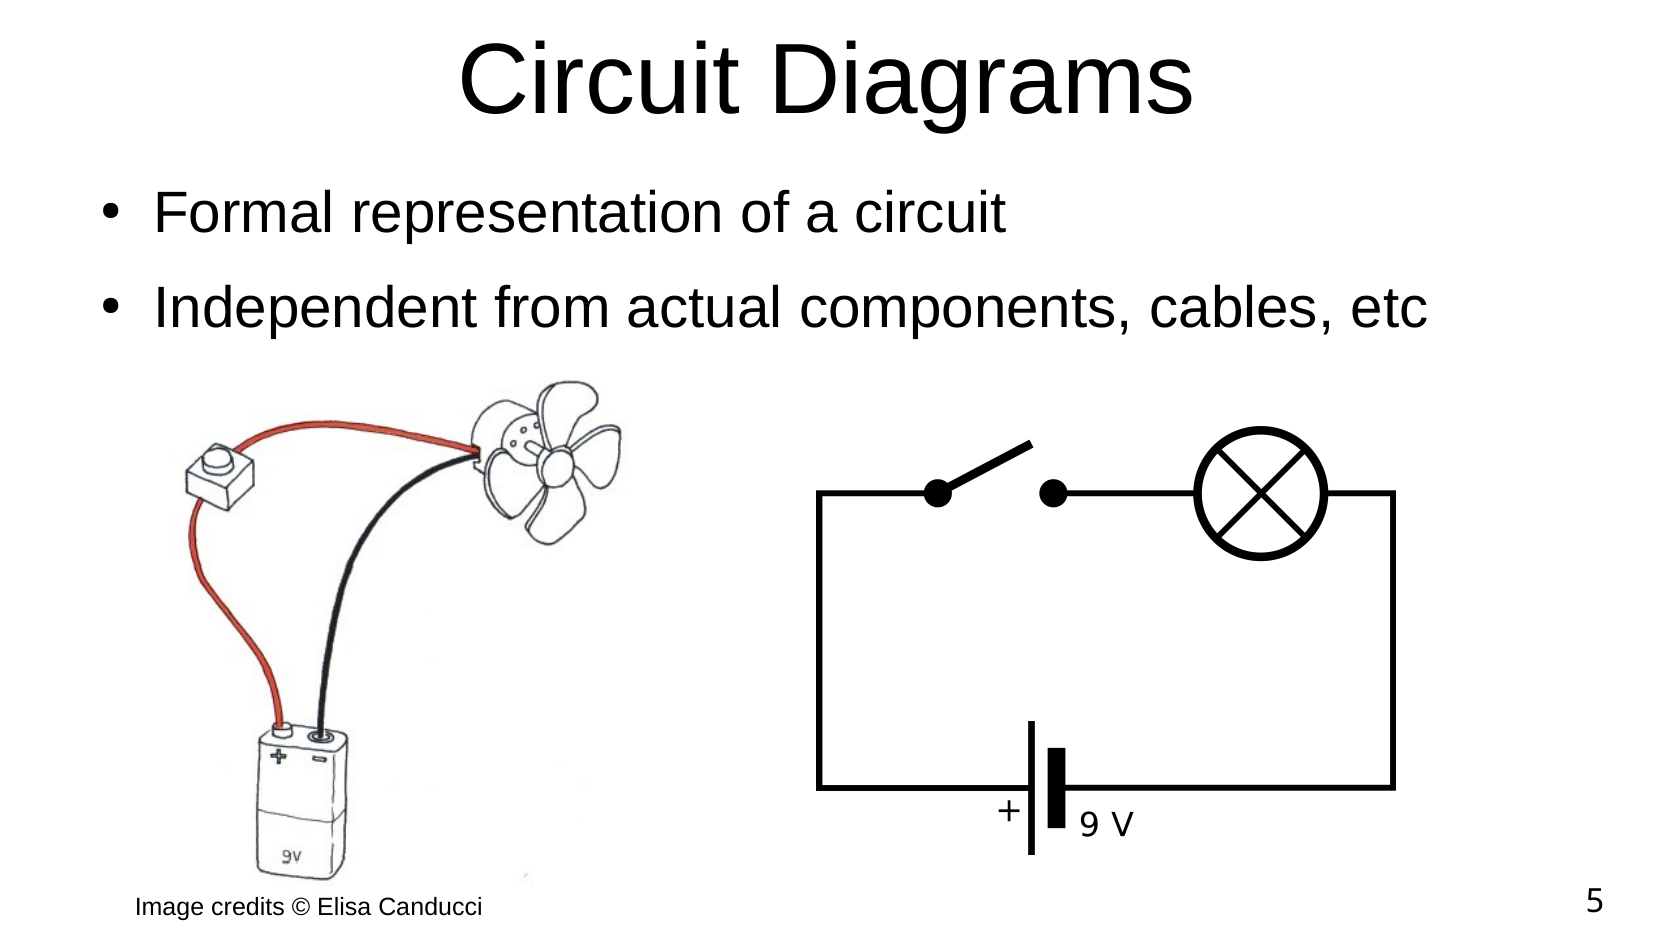

# Circuit Diagrams
Formal representation of a circuit
Independent from actual components, cables, etc
Image credits © Elisa Canducci